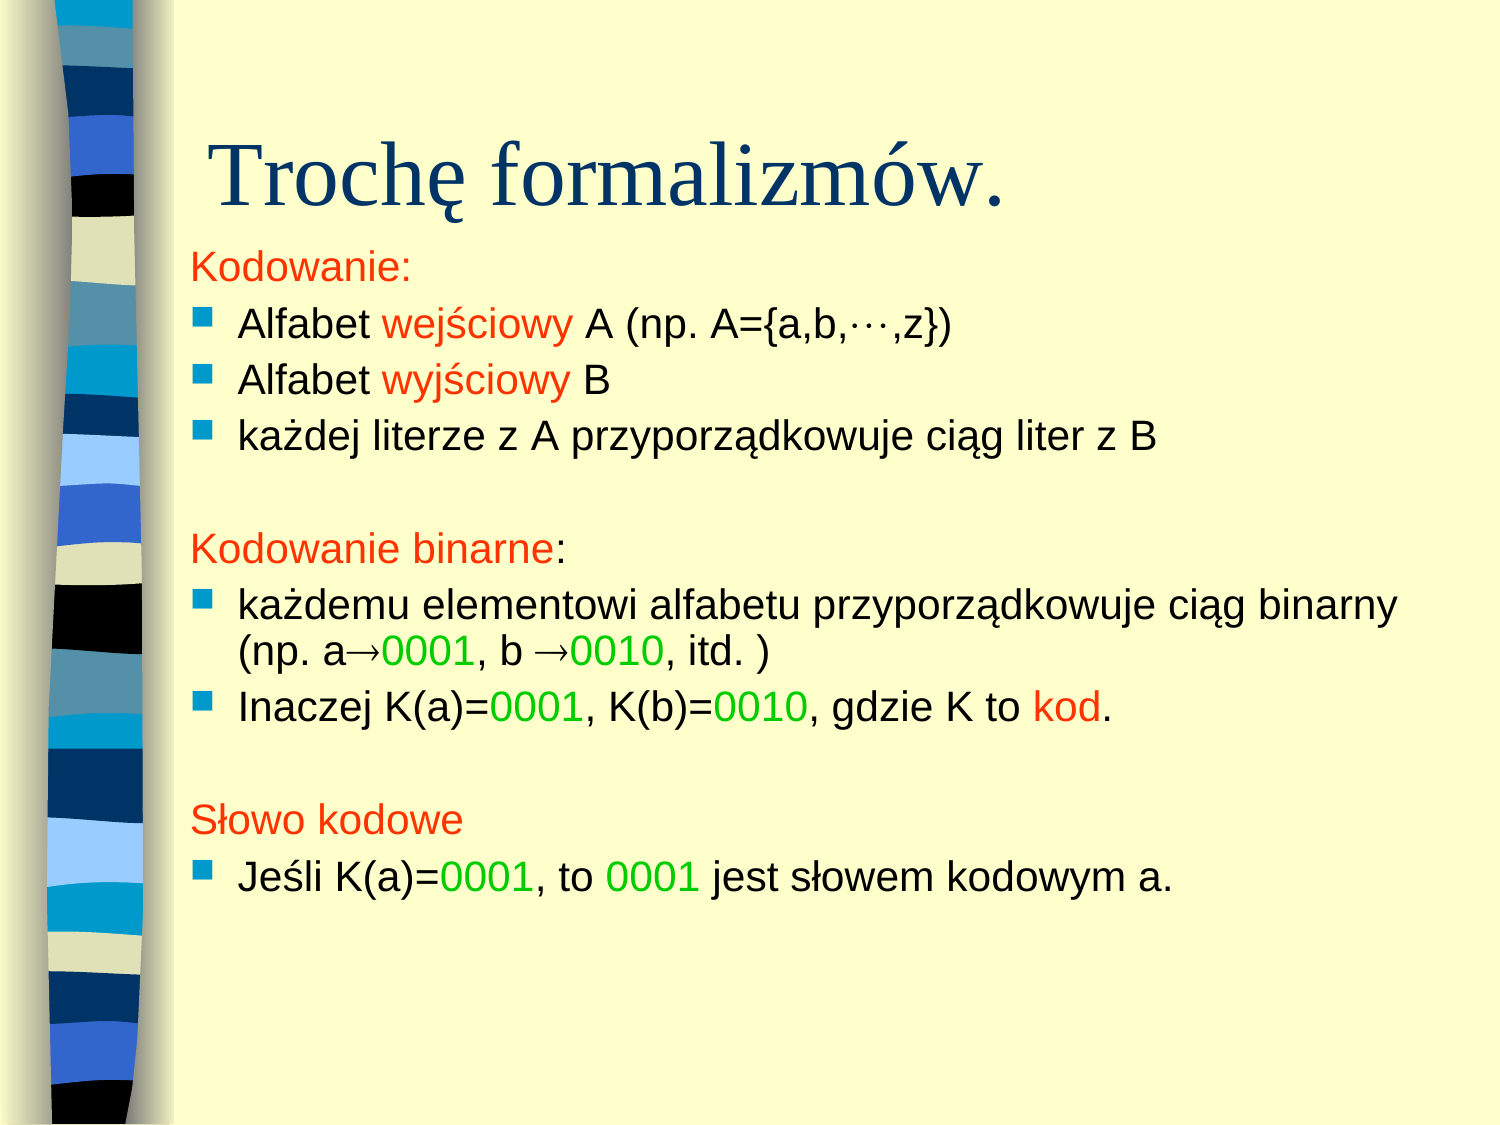

# Trochę formalizmów.
Kodowanie:
Alfabet wejściowy A (np. A={a,b,,z})
Alfabet wyjściowy B
każdej literze z A przyporządkowuje ciąg liter z B
Kodowanie binarne:
każdemu elementowi alfabetu przyporządkowuje ciąg binarny (np. a0001, b 0010, itd. )
Inaczej K(a)=0001, K(b)=0010, gdzie K to kod.
Słowo kodowe
Jeśli K(a)=0001, to 0001 jest słowem kodowym a.